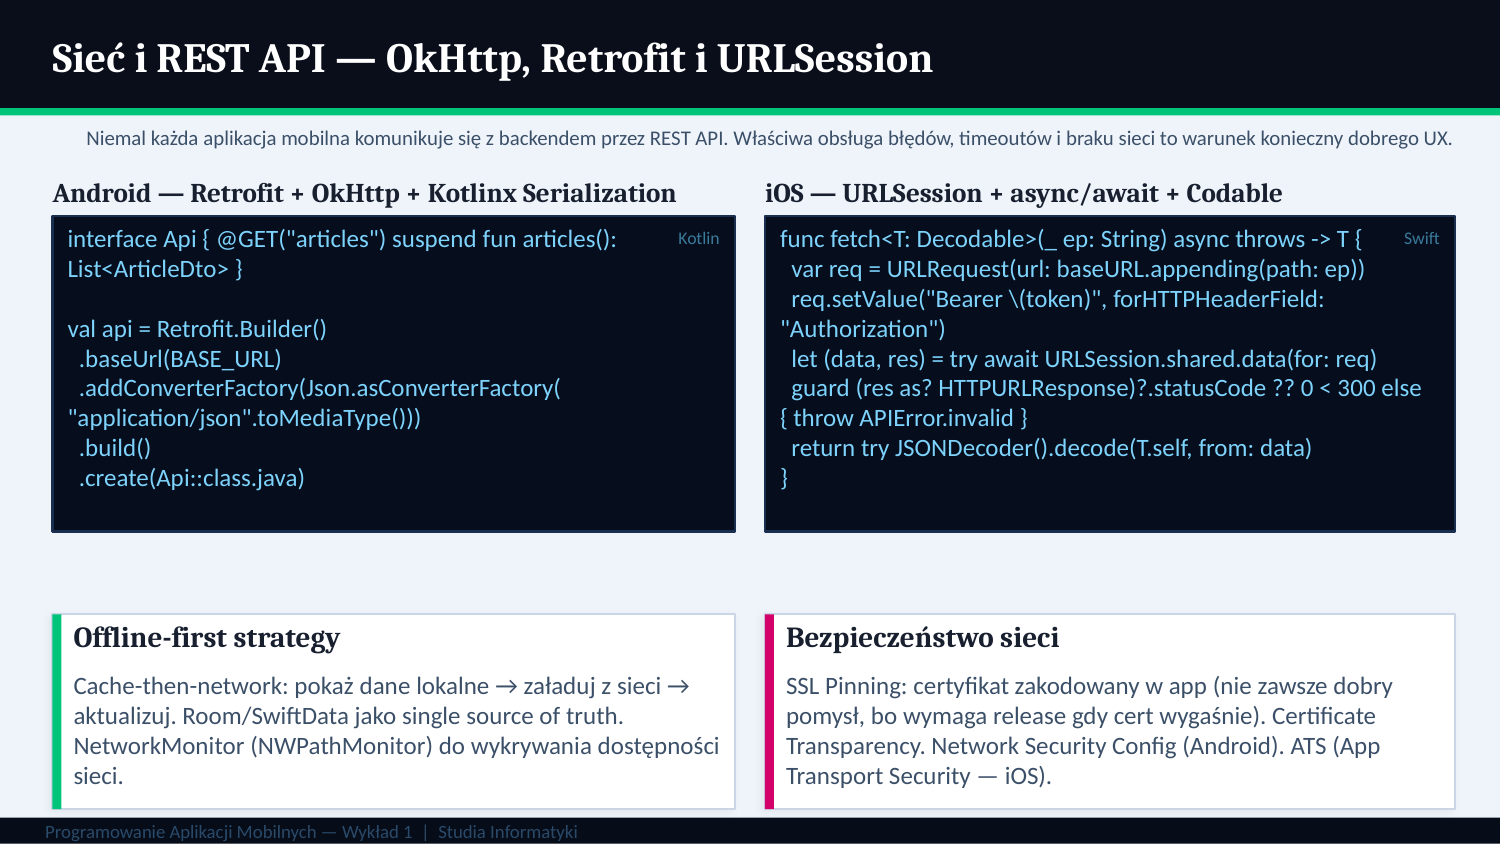

Sieć i REST API — OkHttp, Retrofit i URLSession
Niemal każda aplikacja mobilna komunikuje się z backendem przez REST API. Właściwa obsługa błędów, timeoutów i braku sieci to warunek konieczny dobrego UX.
Android — Retrofit + OkHttp + Kotlinx Serialization
iOS — URLSession + async/await + Codable
interface Api { @GET("articles") suspend fun articles(): List<ArticleDto> }
val api = Retrofit.Builder()
  .baseUrl(BASE_URL)
  .addConverterFactory(Json.asConverterFactory(
"application/json".toMediaType()))
  .build()
  .create(Api::class.java)
func fetch<T: Decodable>(_ ep: String) async throws -> T {
  var req = URLRequest(url: baseURL.appending(path: ep))
  req.setValue("Bearer \(token)", forHTTPHeaderField: "Authorization")
  let (data, res) = try await URLSession.shared.data(for: req)
  guard (res as? HTTPURLResponse)?.statusCode ?? 0 < 300 else { throw APIError.invalid }
  return try JSONDecoder().decode(T.self, from: data)
}
Kotlin
Swift
Offline-first strategy
Bezpieczeństwo sieci
Cache-then-network: pokaż dane lokalne → załaduj z sieci → aktualizuj. Room/SwiftData jako single source of truth.
NetworkMonitor (NWPathMonitor) do wykrywania dostępności sieci.
SSL Pinning: certyfikat zakodowany w app (nie zawsze dobry pomysł, bo wymaga release gdy cert wygaśnie). Certificate Transparency. Network Security Config (Android). ATS (App Transport Security — iOS).
Programowanie Aplikacji Mobilnych — Wykład 1 | Studia Informatyki